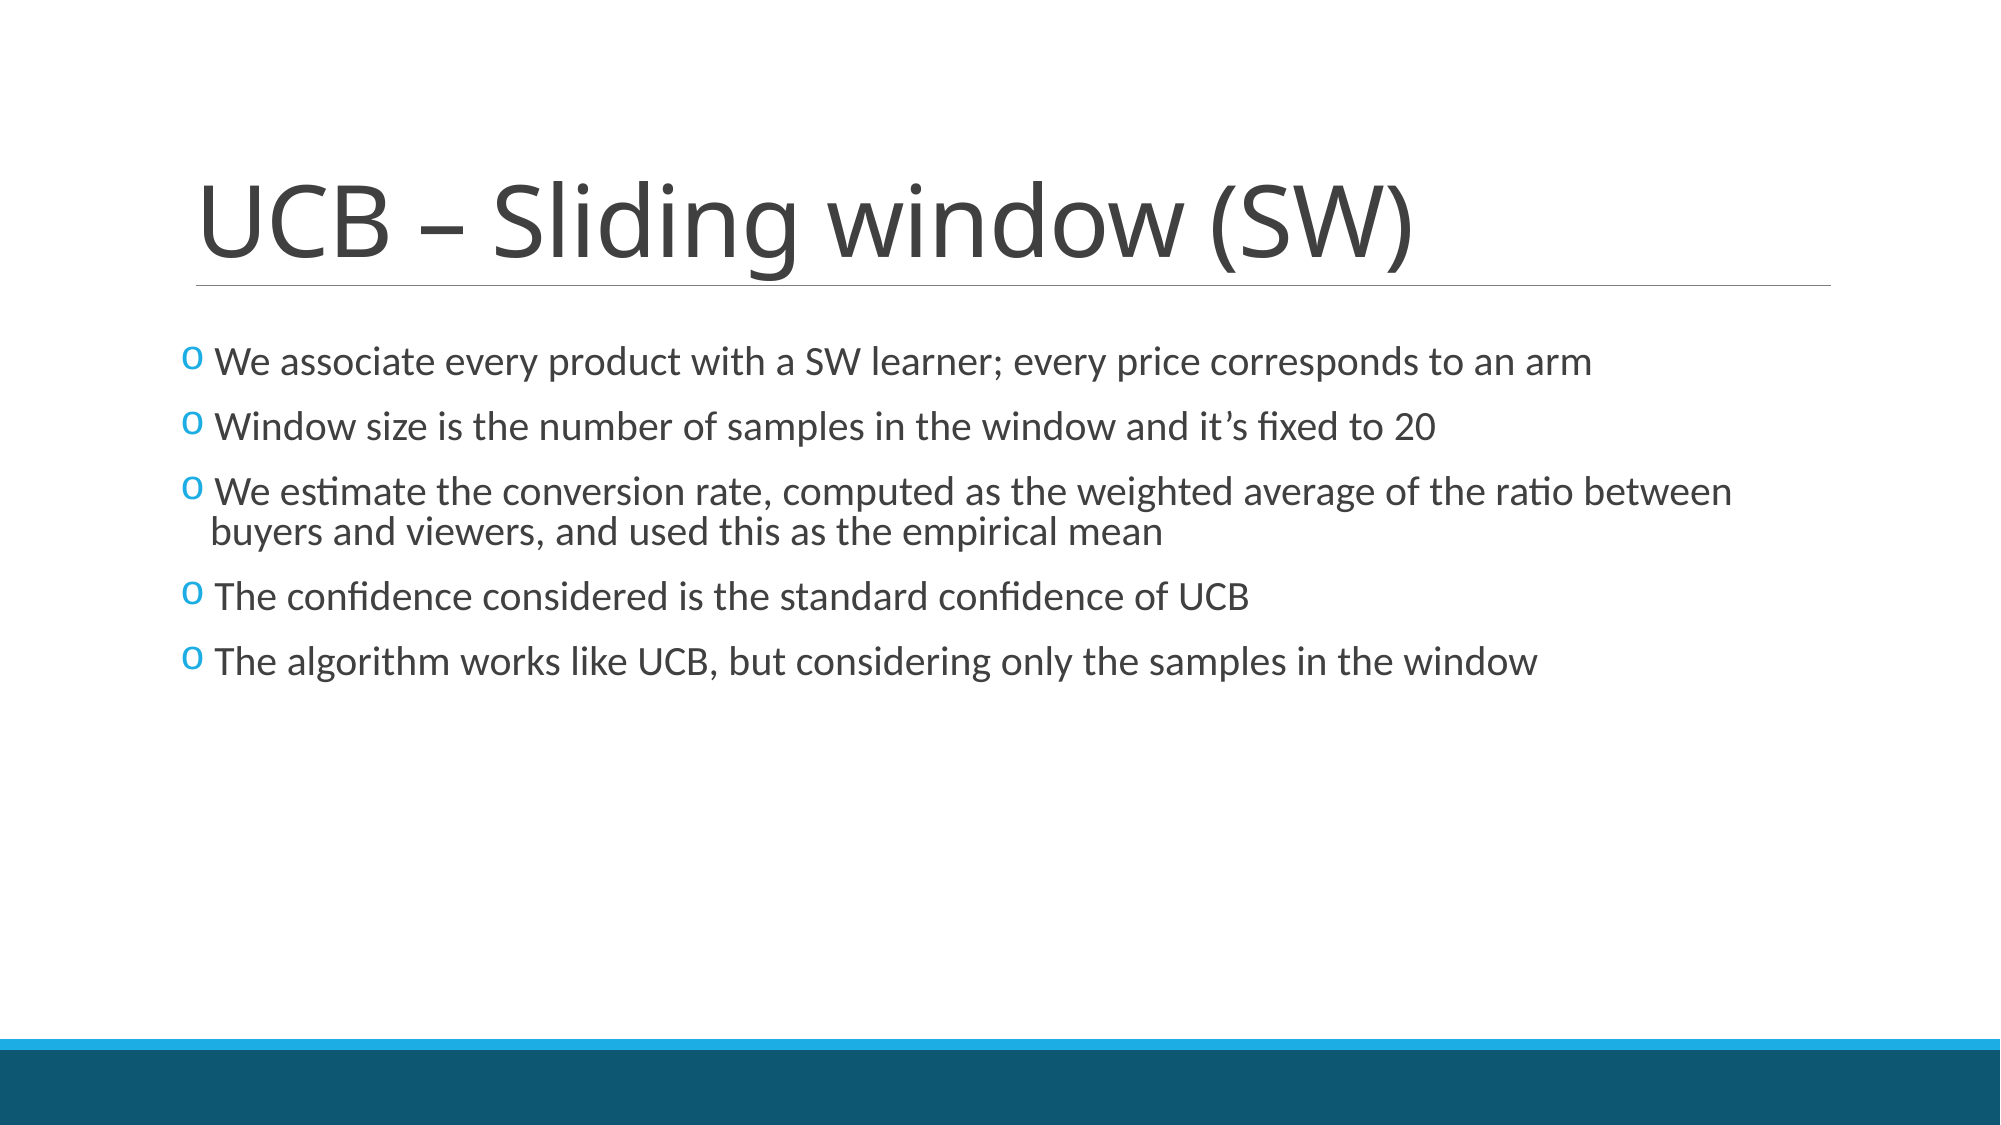

# UCB – Sliding window (SW)
 We associate every product with a SW learner; every price corresponds to an arm
 Window size is the number of samples in the window and it’s fixed to 20
 We estimate the conversion rate, computed as the weighted average of the ratio between buyers and viewers, and used this as the empirical mean
 The confidence considered is the standard confidence of UCB
 The algorithm works like UCB, but considering only the samples in the window